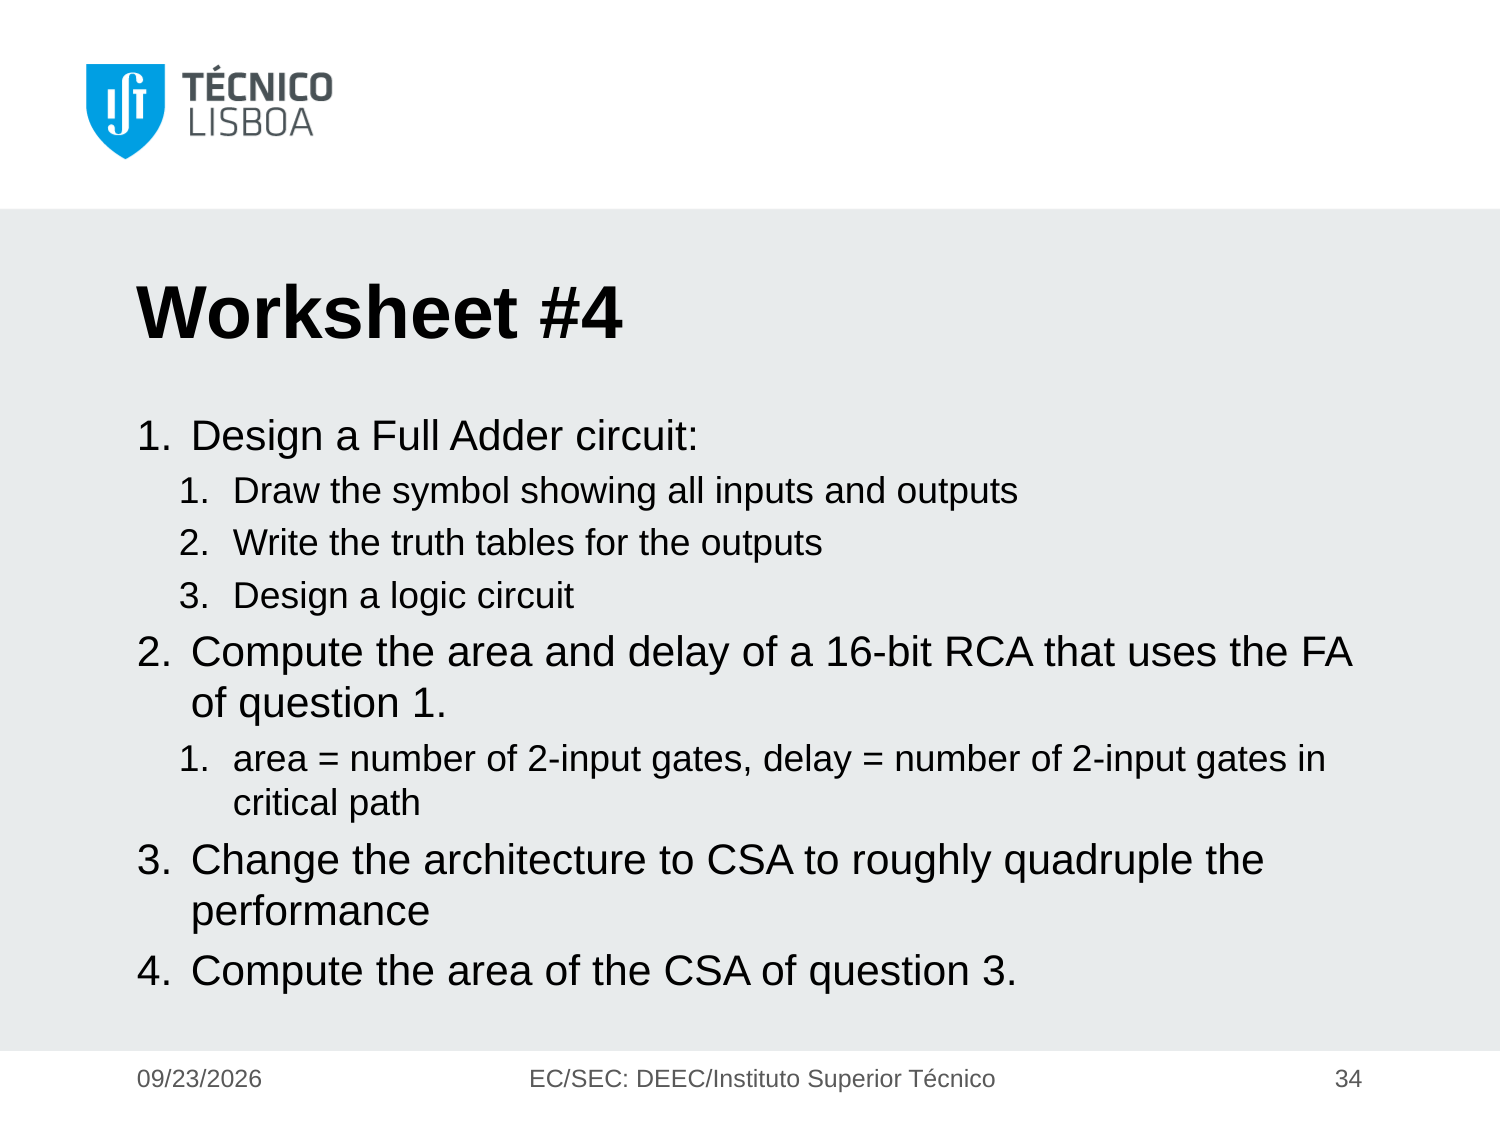

# Worksheet #4
Design a Full Adder circuit:
Draw the symbol showing all inputs and outputs
Write the truth tables for the outputs
Design a logic circuit
Compute the area and delay of a 16-bit RCA that uses the FA of question 1.
area = number of 2-input gates, delay = number of 2-input gates in critical path
Change the architecture to CSA to roughly quadruple the performance
Compute the area of the CSA of question 3.
EC/SEC: DEEC/Instituto Superior Técnico